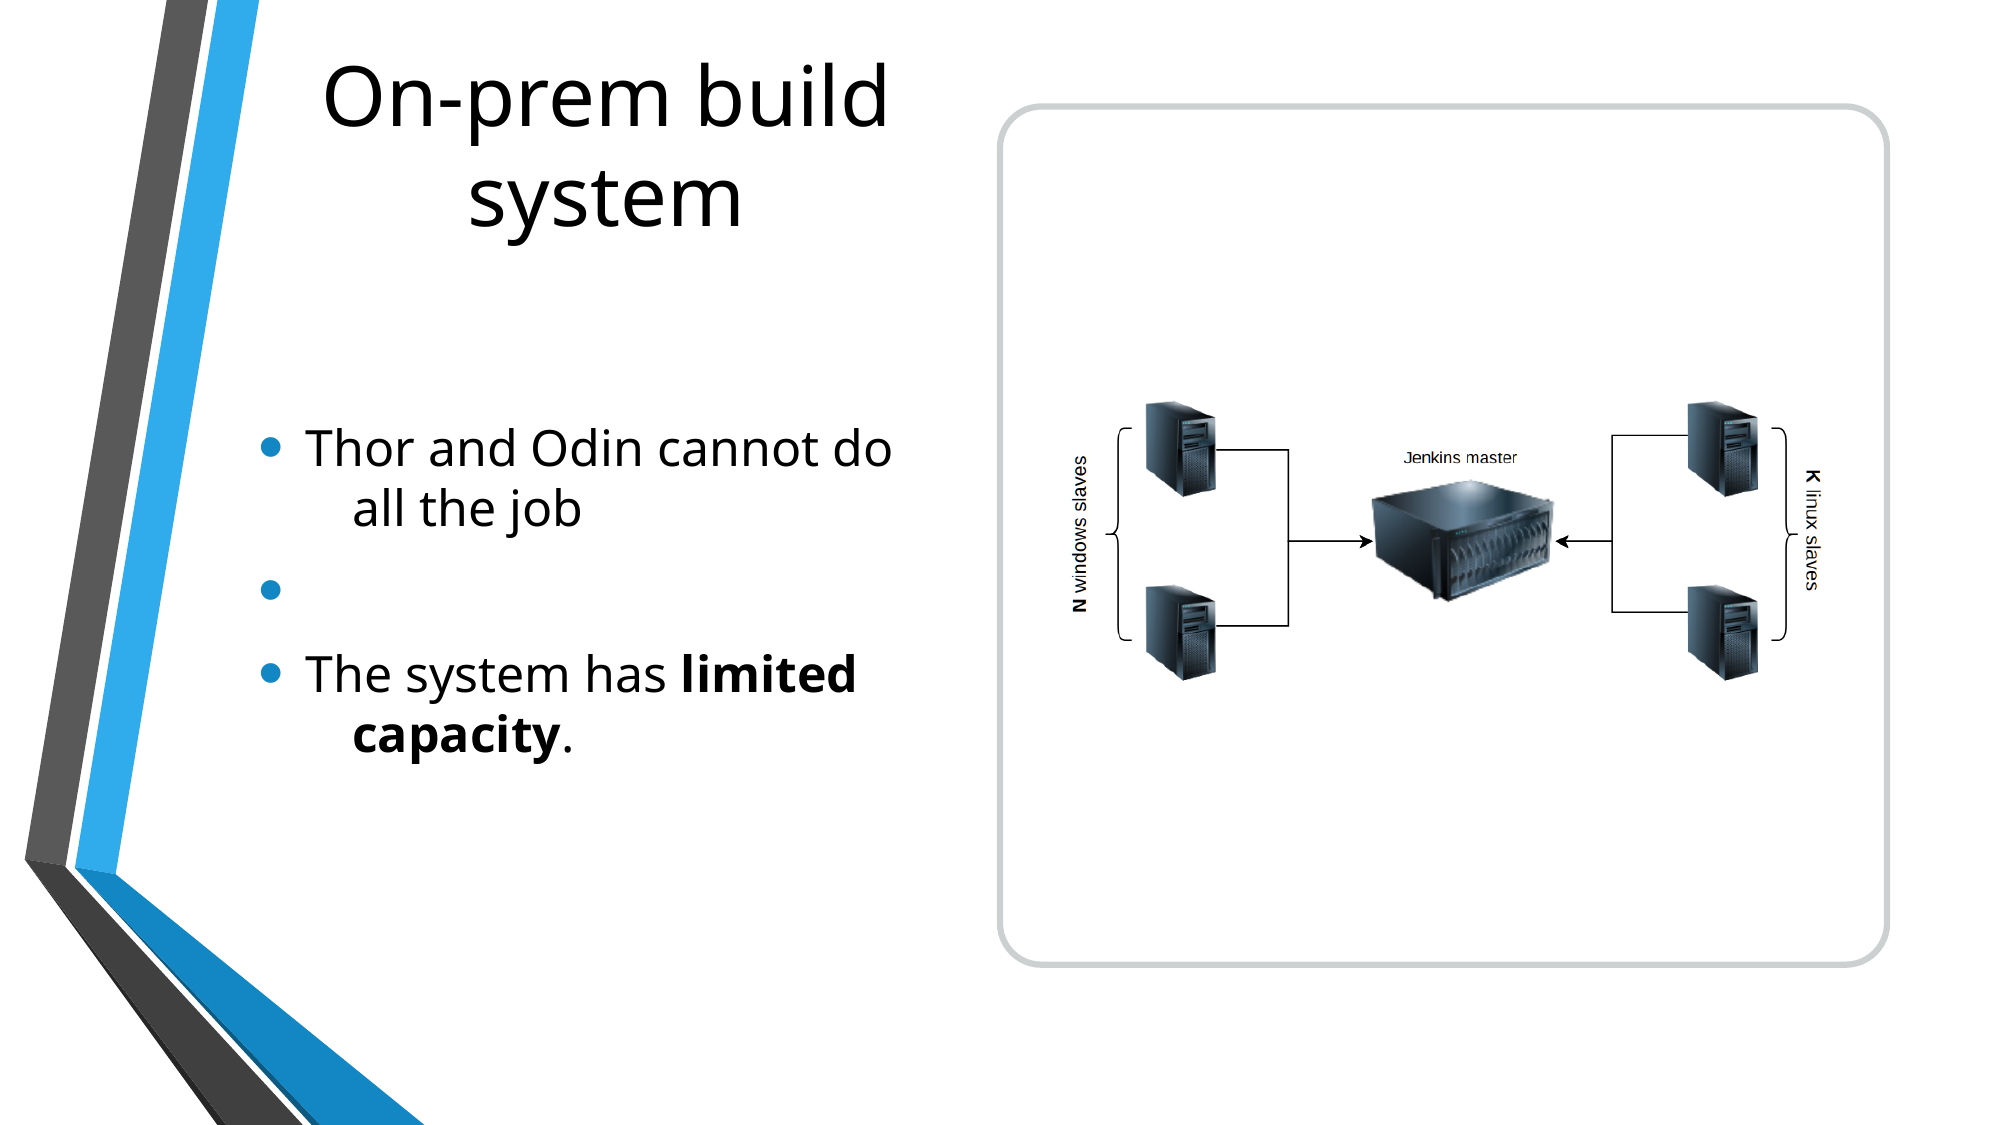

# On-prem build system
Thor and Odin cannot do all the job
The system has limited capacity.